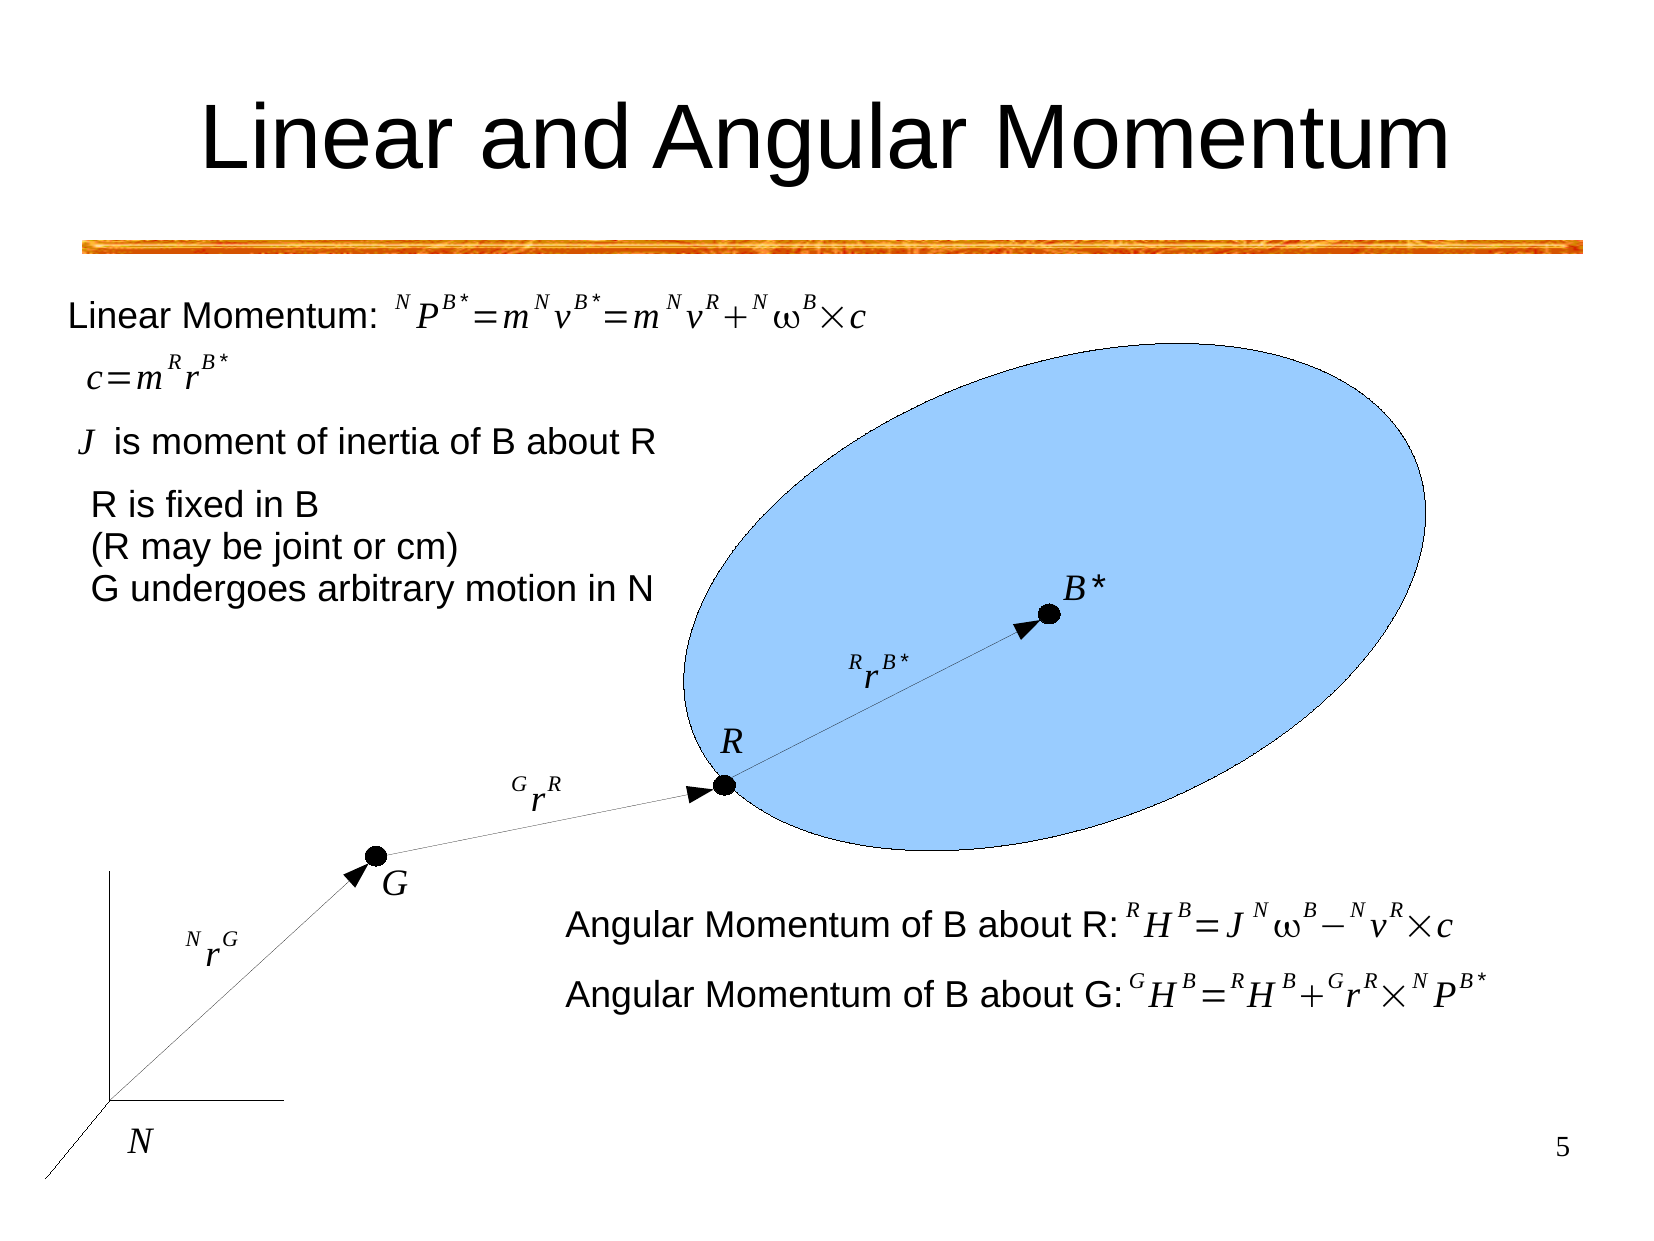

# Linear and Angular Momentum
R is fixed in B
(R may be joint or cm)
G undergoes arbitrary motion in N
5